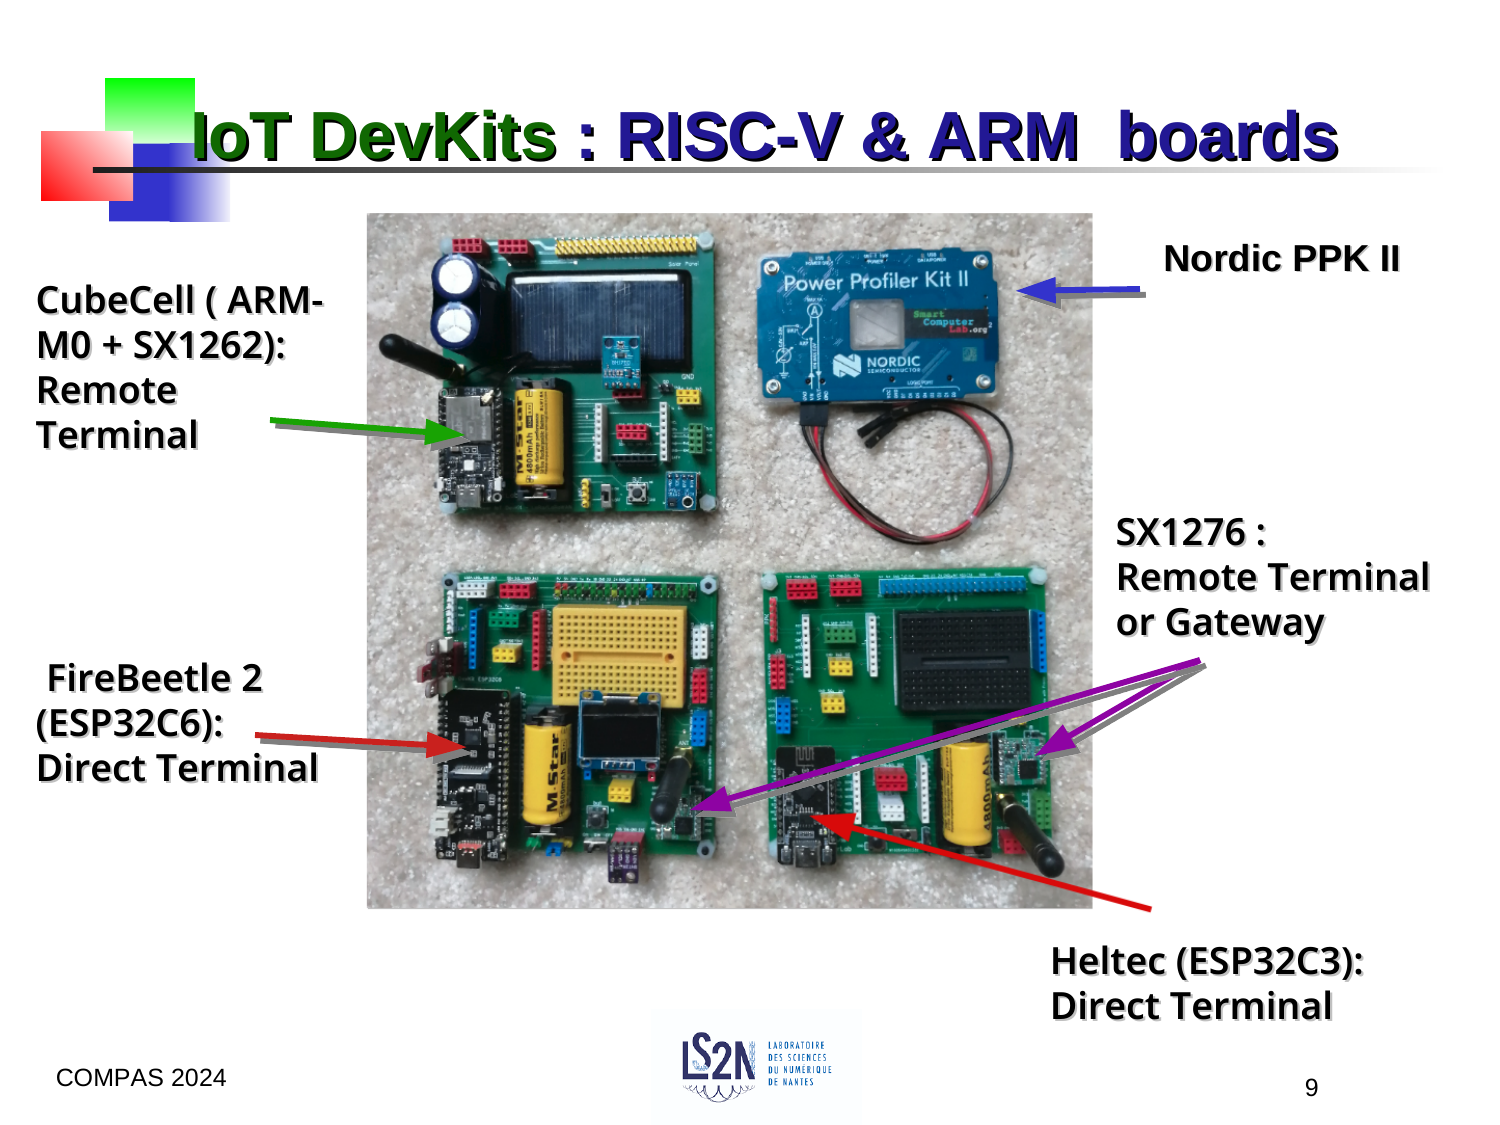

# IoT DevKits : RISC-V & ARM boards
Nordic PPK II
CubeCell ( ARM-M0 + SX1262):
Remote Terminal
SX1276 :
Remote Terminal or Gateway
 FireBeetle 2 (ESP32C6):
Direct Terminal
Heltec (ESP32C3):
Direct Terminal
9